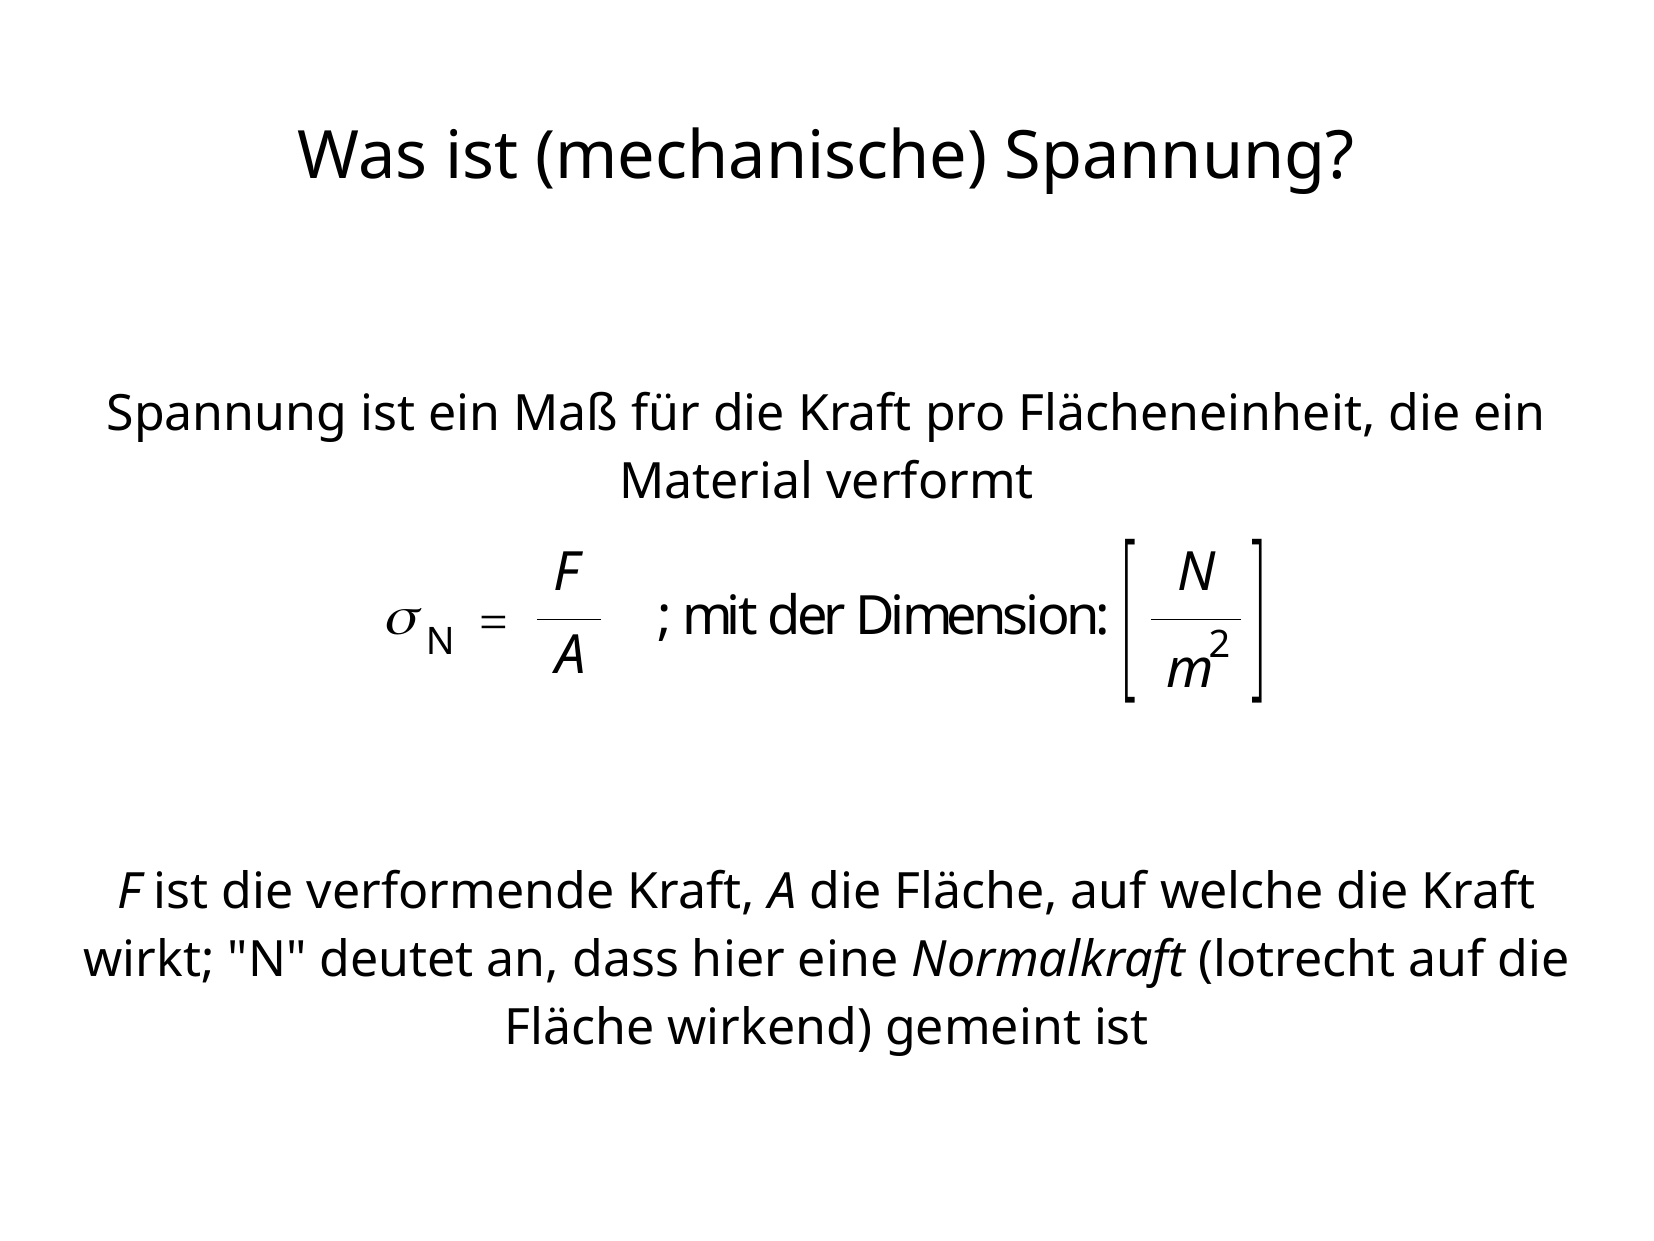

# Was ist (mechanische) Spannung?
Spannung ist ein Maß für die Kraft pro Flächeneinheit, die ein Material verformt
F ist die verformende Kraft, A die Fläche, auf welche die Kraft wirkt; "N" deutet an, dass hier eine Normalkraft (lotrecht auf die Fläche wirkend) gemeint ist